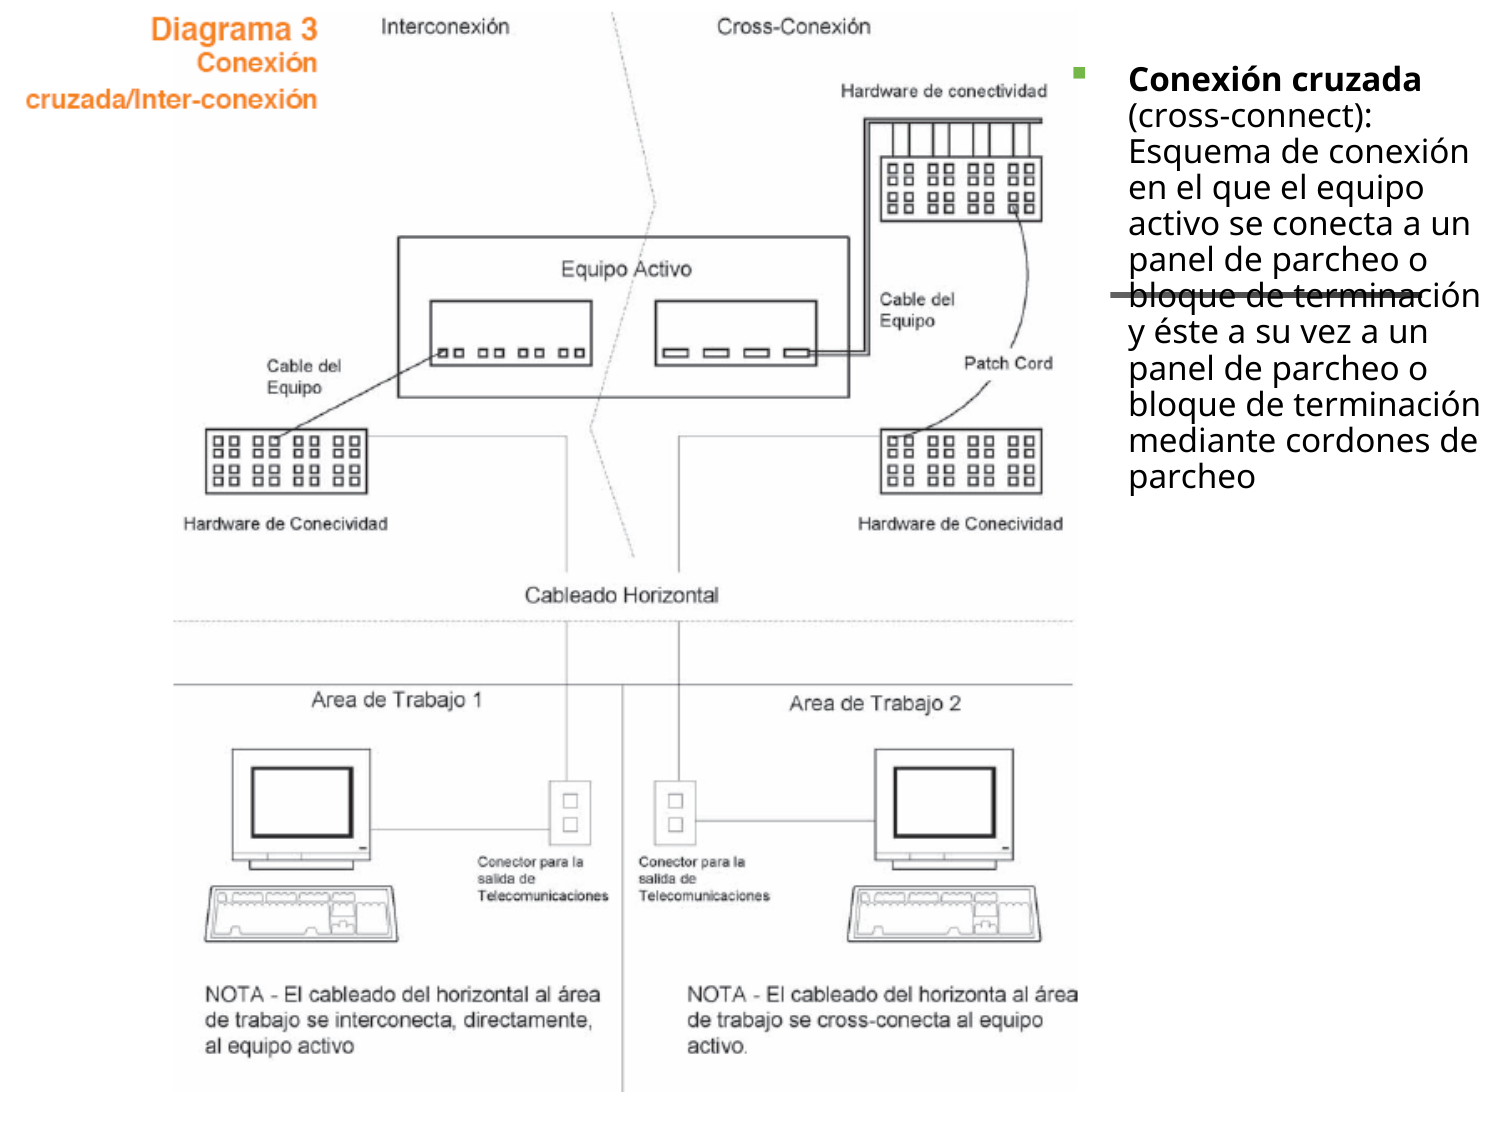

# Conexión cruzada (cross-connect): Esquema de conexión en el que el equipo activo se conecta a un panel de parcheo o bloque de terminación y éste a su vez a un panel de parcheo o bloque de terminación mediante cordones de parcheo